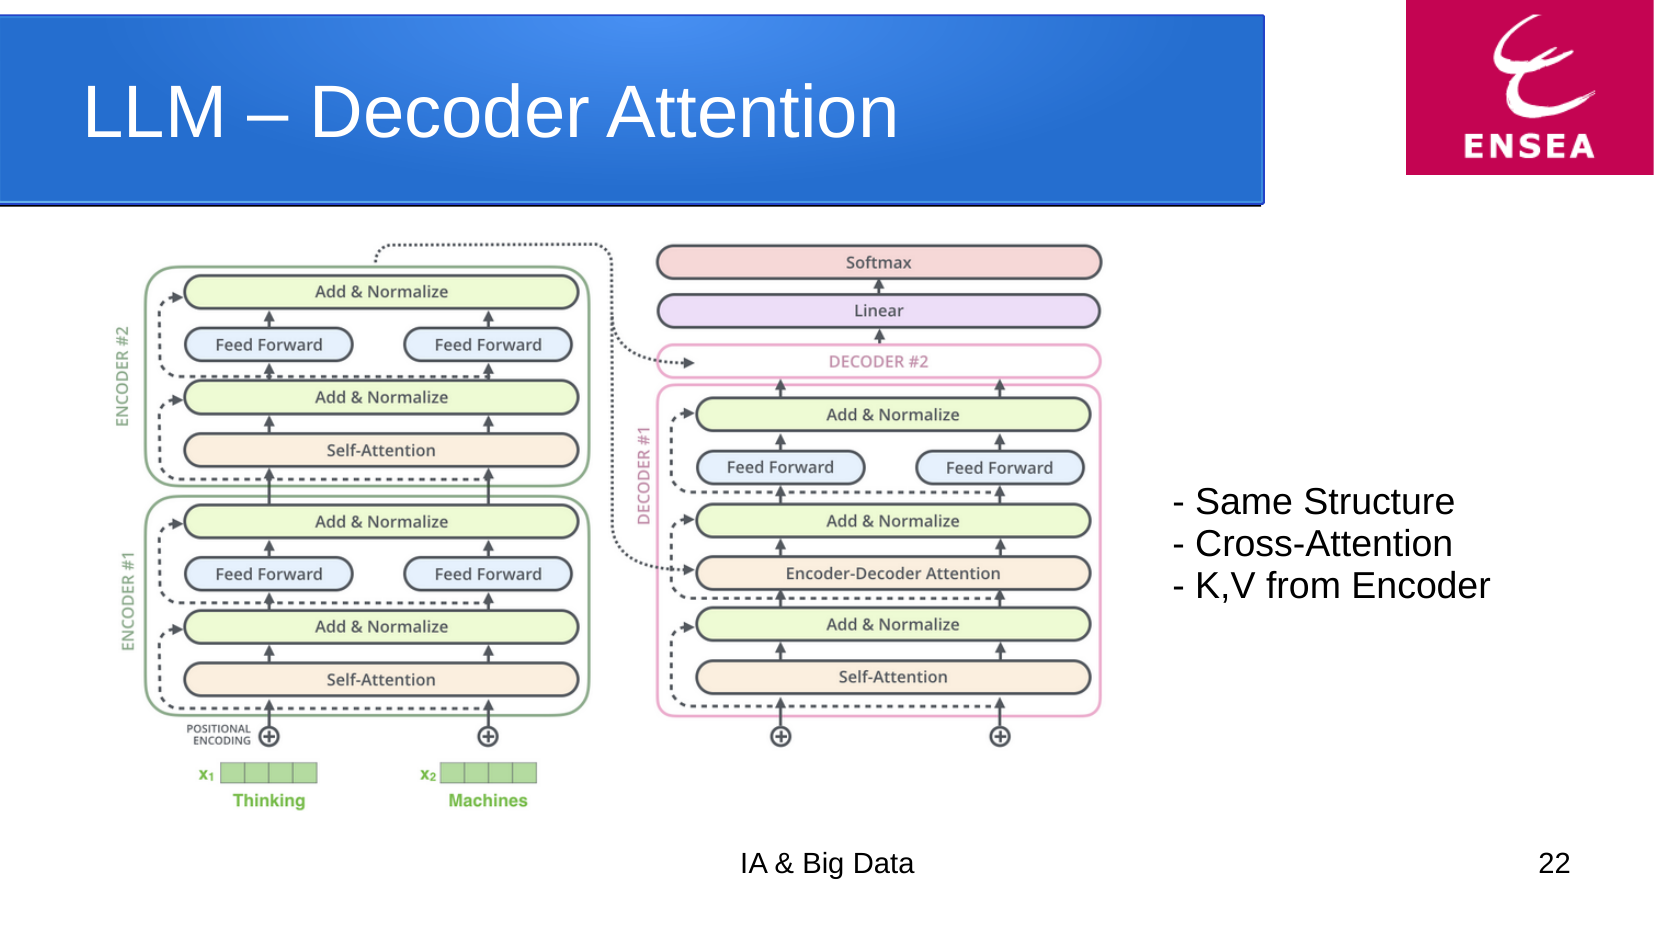

# LLM – Decoder Attention
- Same Structure
- Cross-Attention
- K,V from Encoder
IA & Big Data
22